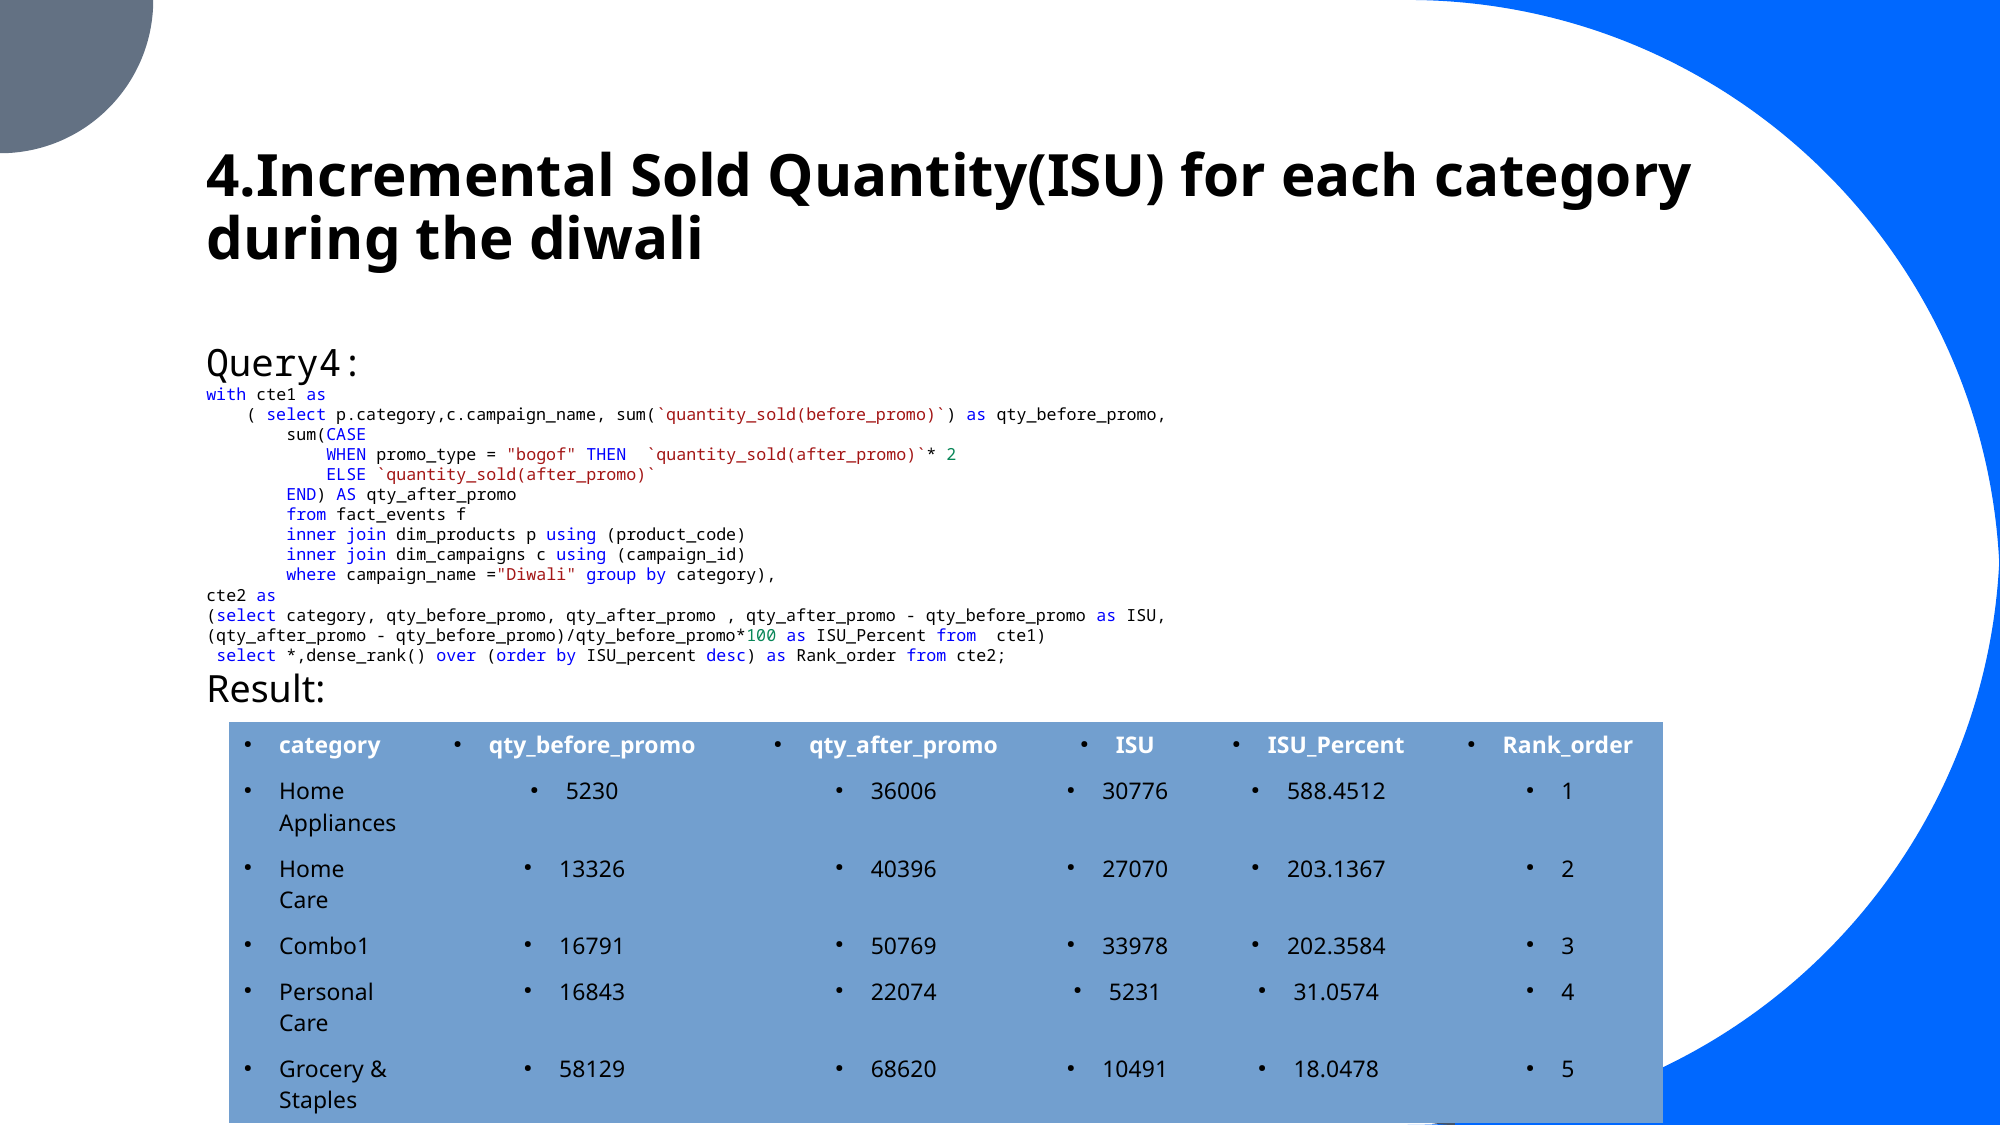

# 4.Incremental Sold Quantity(ISU) for each category during the diwali
Query4:
with cte1 as
    ( select p.category,c.campaign_name, sum(`quantity_sold(before_promo)`) as qty_before_promo,
        sum(CASE
            WHEN promo_type = "bogof" THEN  `quantity_sold(after_promo)`* 2
            ELSE `quantity_sold(after_promo)`
        END) AS qty_after_promo
        from fact_events f
        inner join dim_products p using (product_code)
        inner join dim_campaigns c using (campaign_id)
        where campaign_name ="Diwali" group by category),
cte2 as
(select category, qty_before_promo, qty_after_promo , qty_after_promo - qty_before_promo as ISU,
(qty_after_promo - qty_before_promo)/qty_before_promo*100 as ISU_Percent from  cte1)
 select *,dense_rank() over (order by ISU_percent desc) as Rank_order from cte2;
Result:
| category | qty\_before\_promo | qty\_after\_promo | ISU | ISU\_Percent | Rank\_order |
| --- | --- | --- | --- | --- | --- |
| Home Appliances | 5230 | 36006 | 30776 | 588.4512 | 1 |
| Home Care | 13326 | 40396 | 27070 | 203.1367 | 2 |
| Combo1 | 16791 | 50769 | 33978 | 202.3584 | 3 |
| Personal Care | 16843 | 22074 | 5231 | 31.0574 | 4 |
| Grocery & Staples | 58129 | 68620 | 10491 | 18.0478 | 5 |